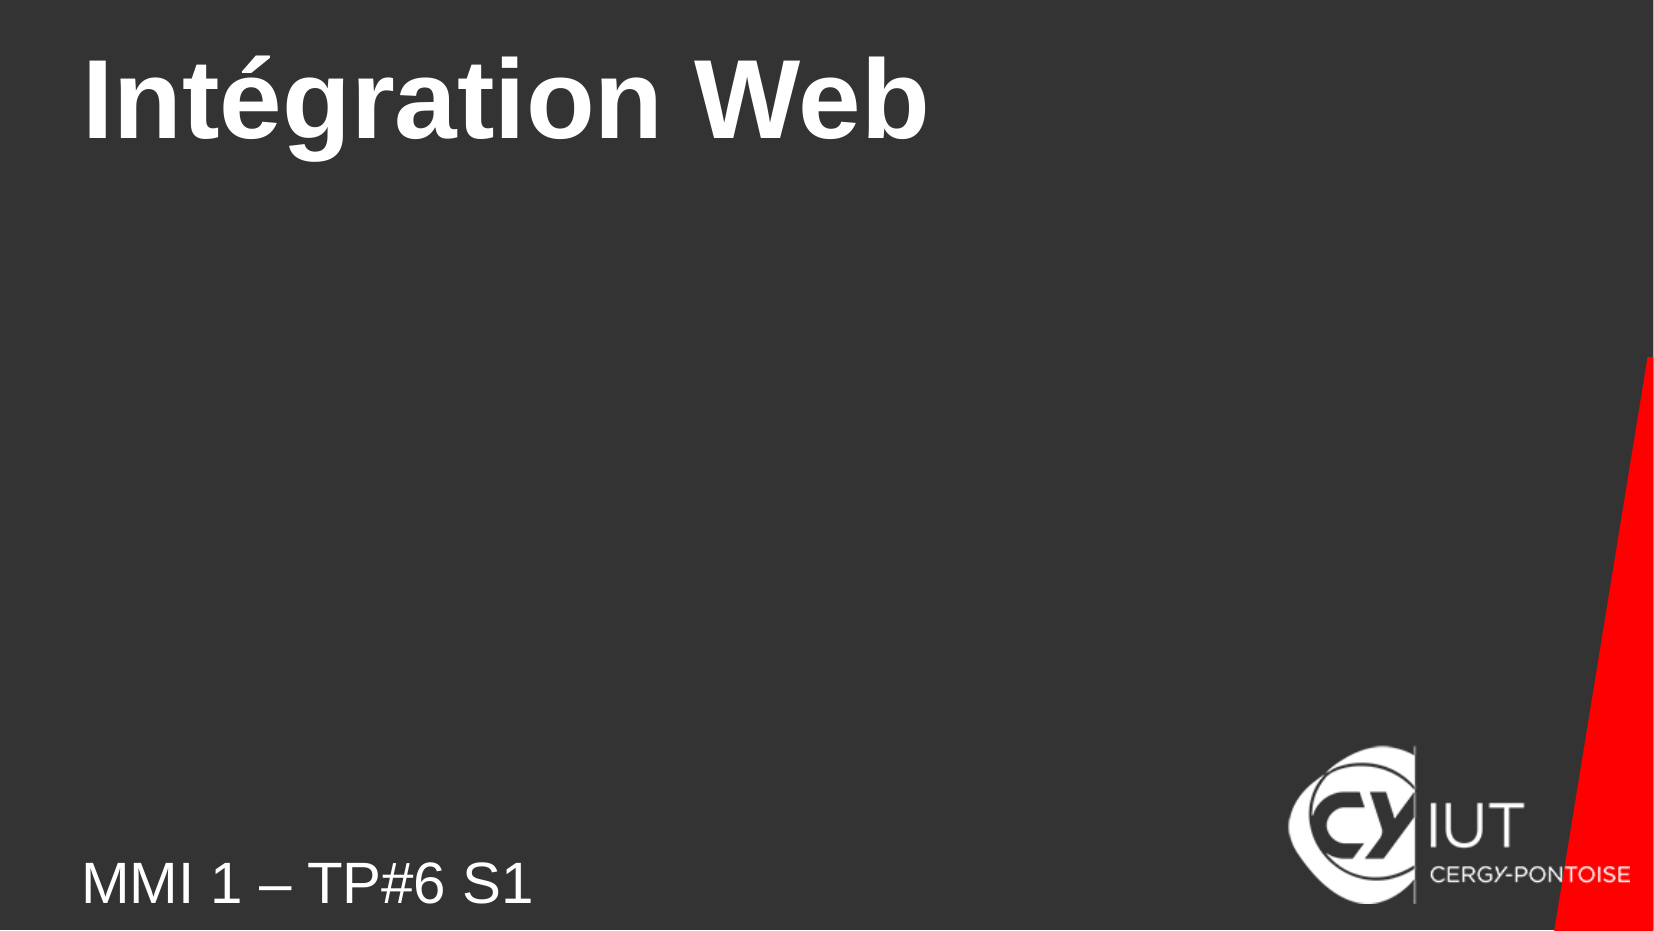

# Intégration Web
MMI 1 – TP#6 S1